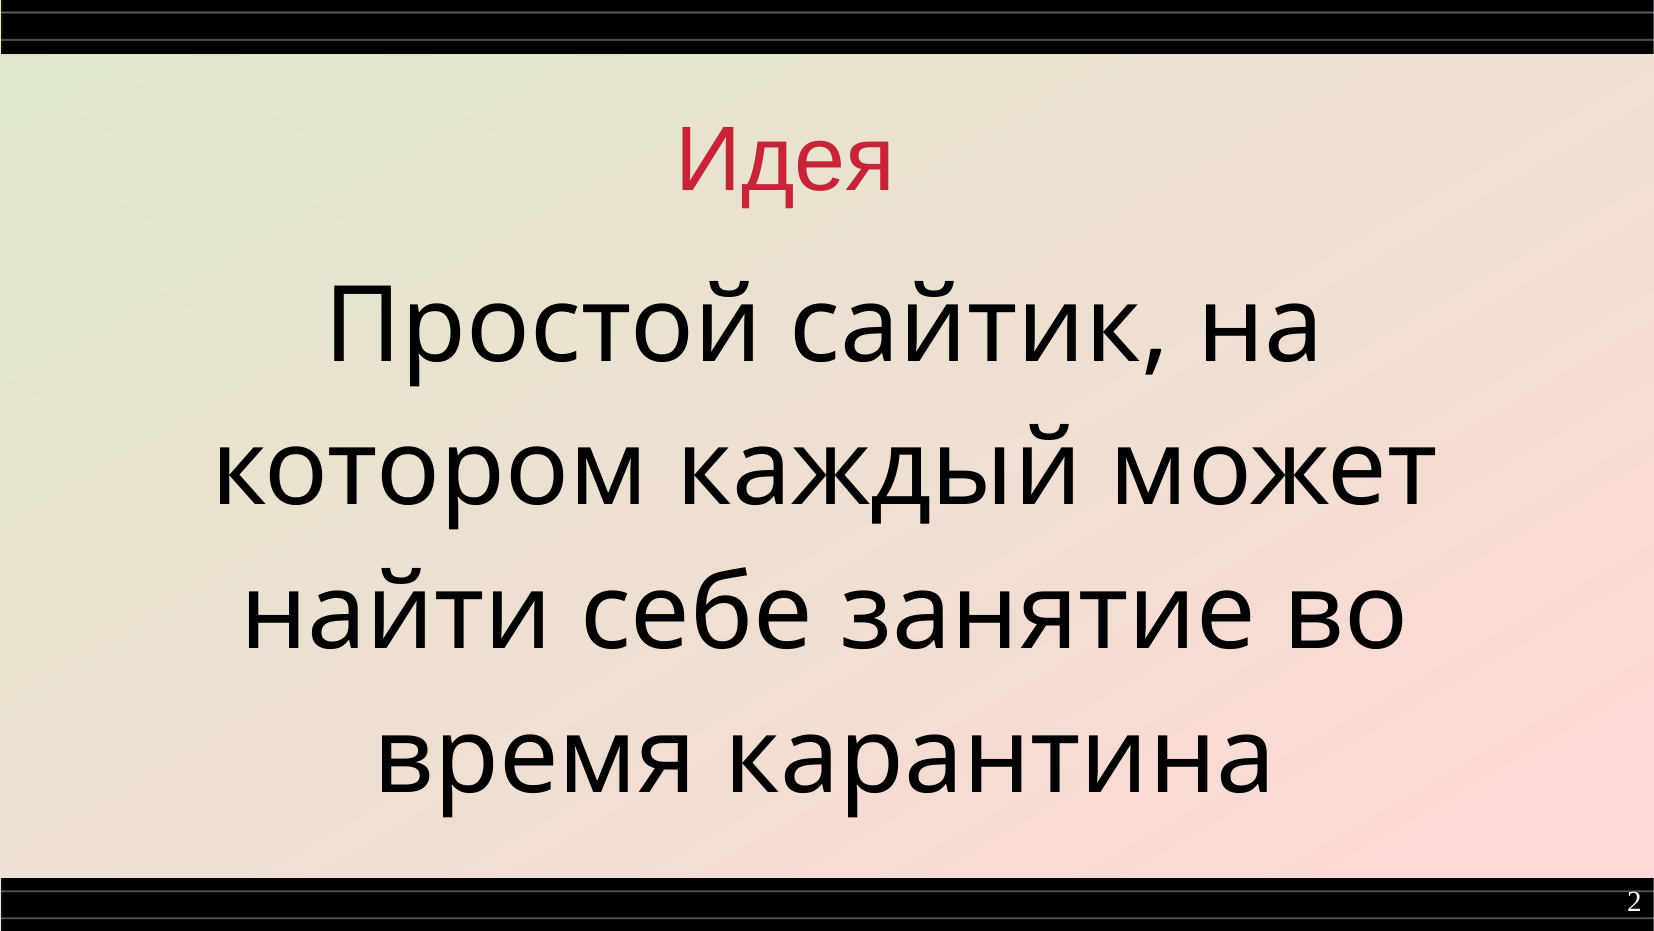

# Идея
Простой сайтик, на котором каждый может найти себе занятие во время карантина